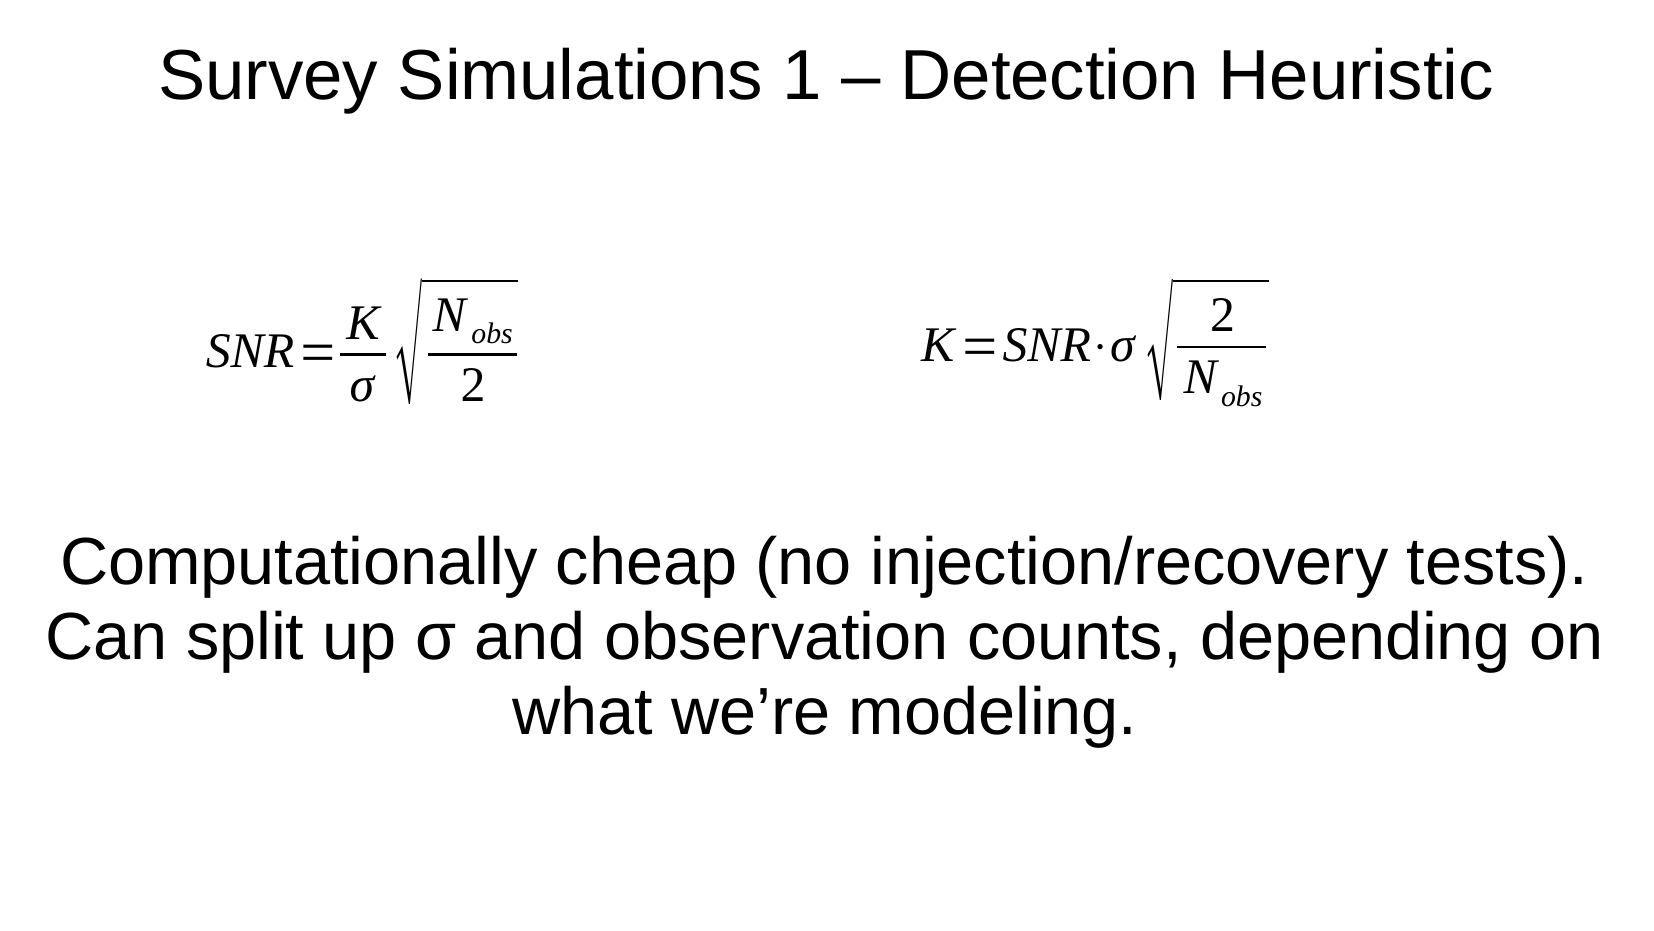

# Survey Simulations 1 – Detection Heuristic
Computationally cheap (no injection/recovery tests).
Can split up σ and observation counts, depending on what we’re modeling.